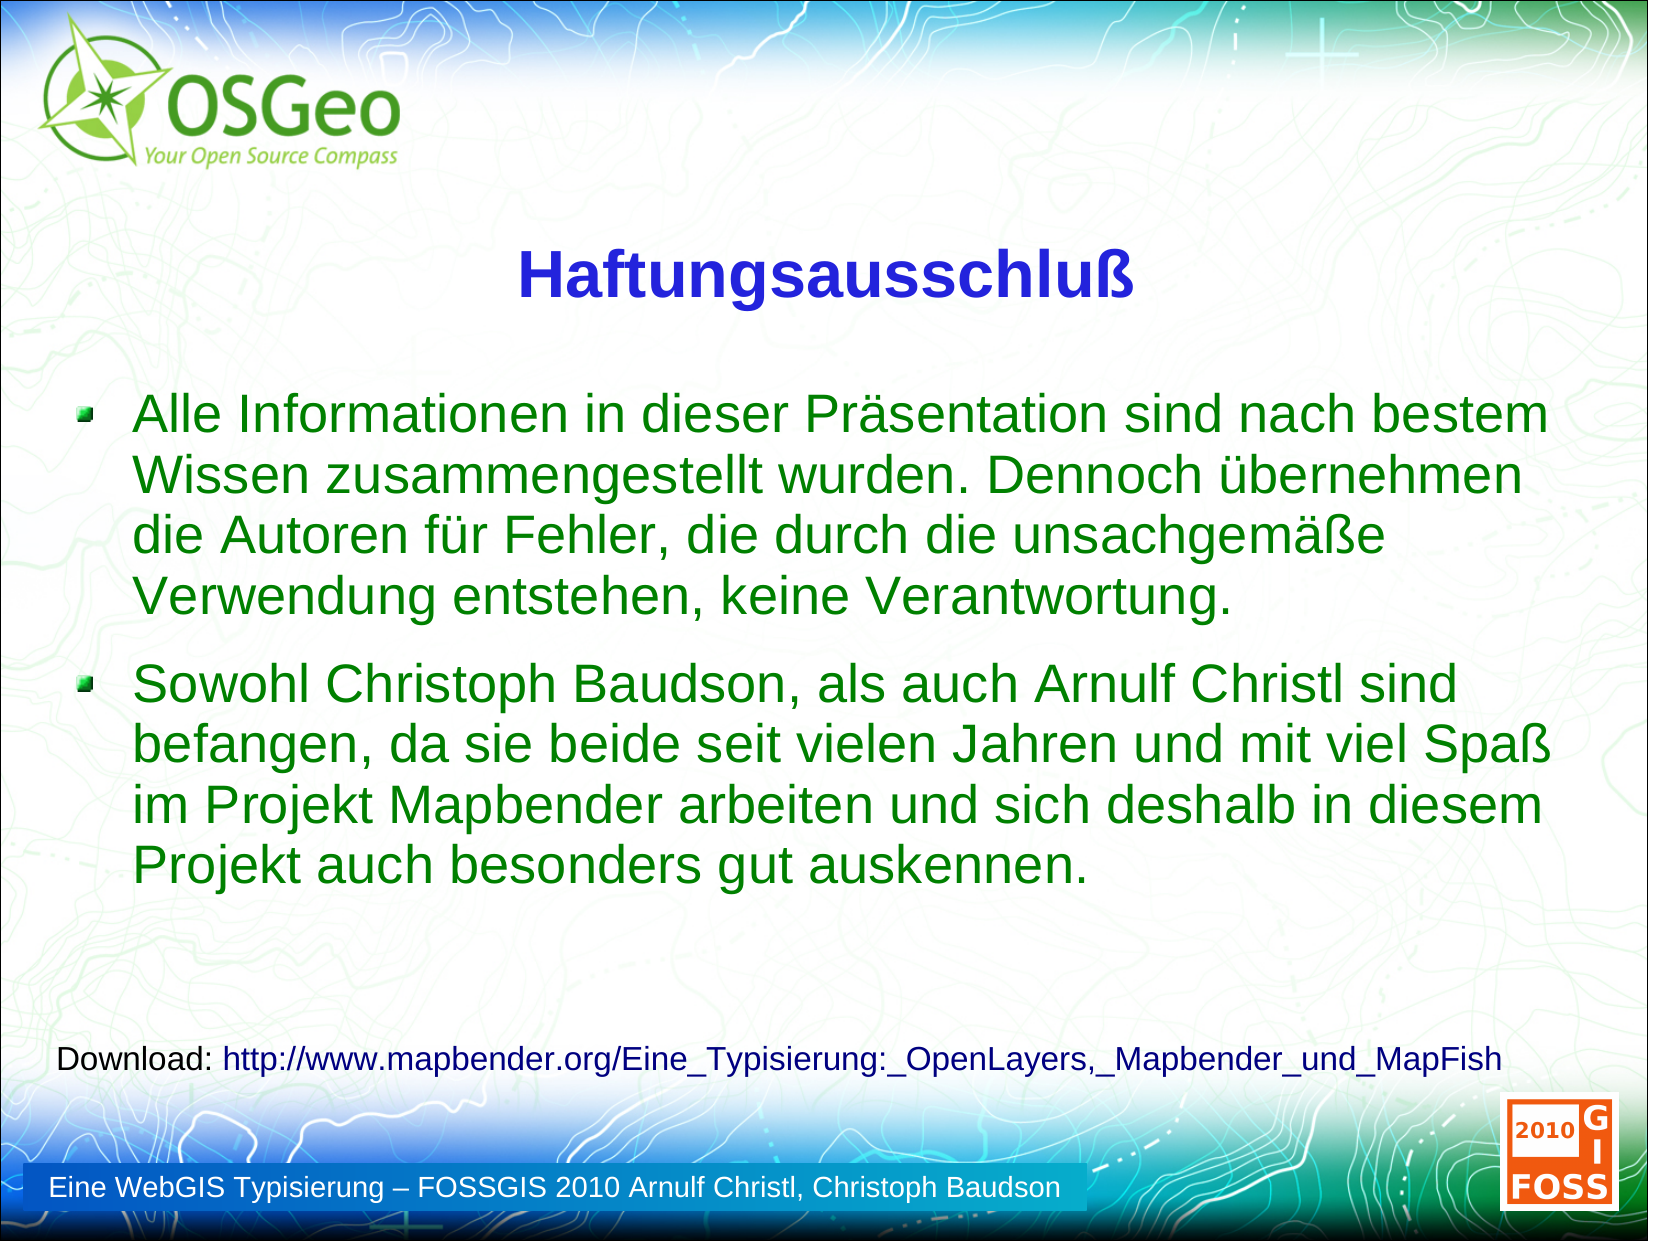

# Haftungsausschluß
Alle Informationen in dieser Präsentation sind nach bestem Wissen zusammengestellt wurden. Dennoch übernehmen die Autoren für Fehler, die durch die unsachgemäße Verwendung entstehen, keine Verantwortung.
Sowohl Christoph Baudson, als auch Arnulf Christl sind befangen, da sie beide seit vielen Jahren und mit viel Spaß im Projekt Mapbender arbeiten und sich deshalb in diesem Projekt auch besonders gut auskennen.
Download: http://www.mapbender.org/Eine_Typisierung:_OpenLayers,_Mapbender_und_MapFish